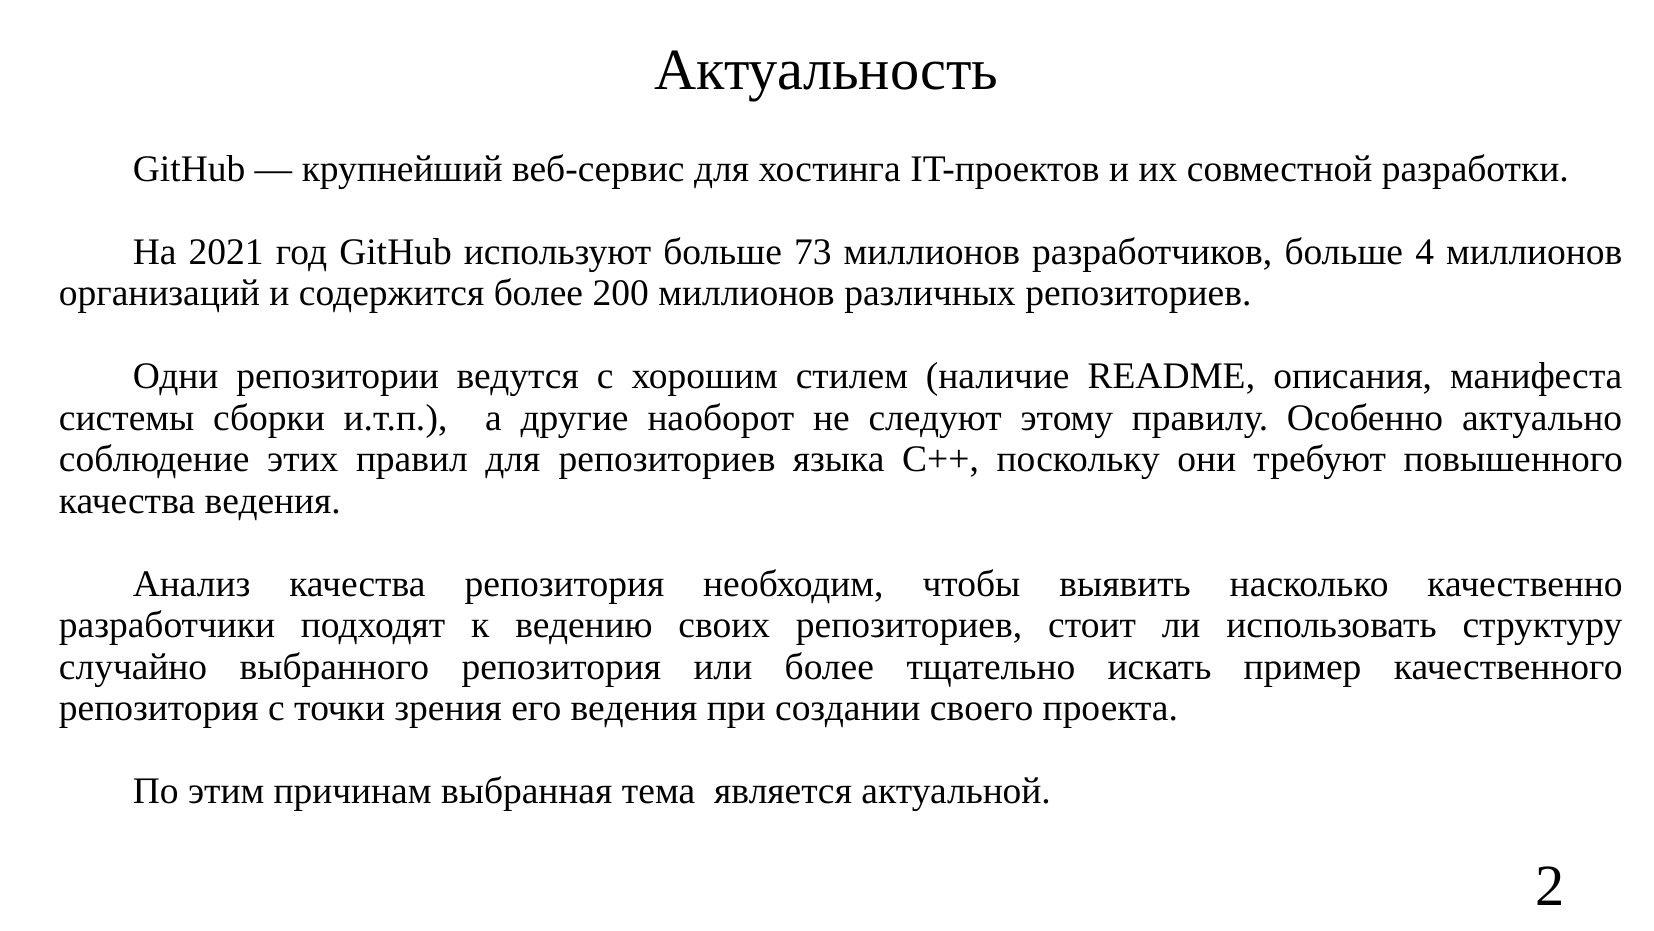

# Актуальность
	GitHub — крупнейший веб-сервис для хостинга IT-проектов и их совместной разработки.
	На 2021 год GitHub используют больше 73 миллионов разработчиков, больше 4 миллионов организаций и содержится более 200 миллионов различных репозиториев.
	Одни репозитории ведутся с хорошим стилем (наличие README, описания, манифеста системы сборки и.т.п.), а другие наоборот не следуют этому правилу. Особенно актуально соблюдение этих правил для репозиториев языка C++, поскольку они требуют повышенного качества ведения.
	Анализ качества репозитория необходим, чтобы выявить насколько качественно разработчики подходят к ведению своих репозиториев, стоит ли использовать структуру случайно выбранного репозитория или более тщательно искать пример качественного репозитория с точки зрения его ведения при создании своего проекта.
	По этим причинам выбранная тема является актуальной.